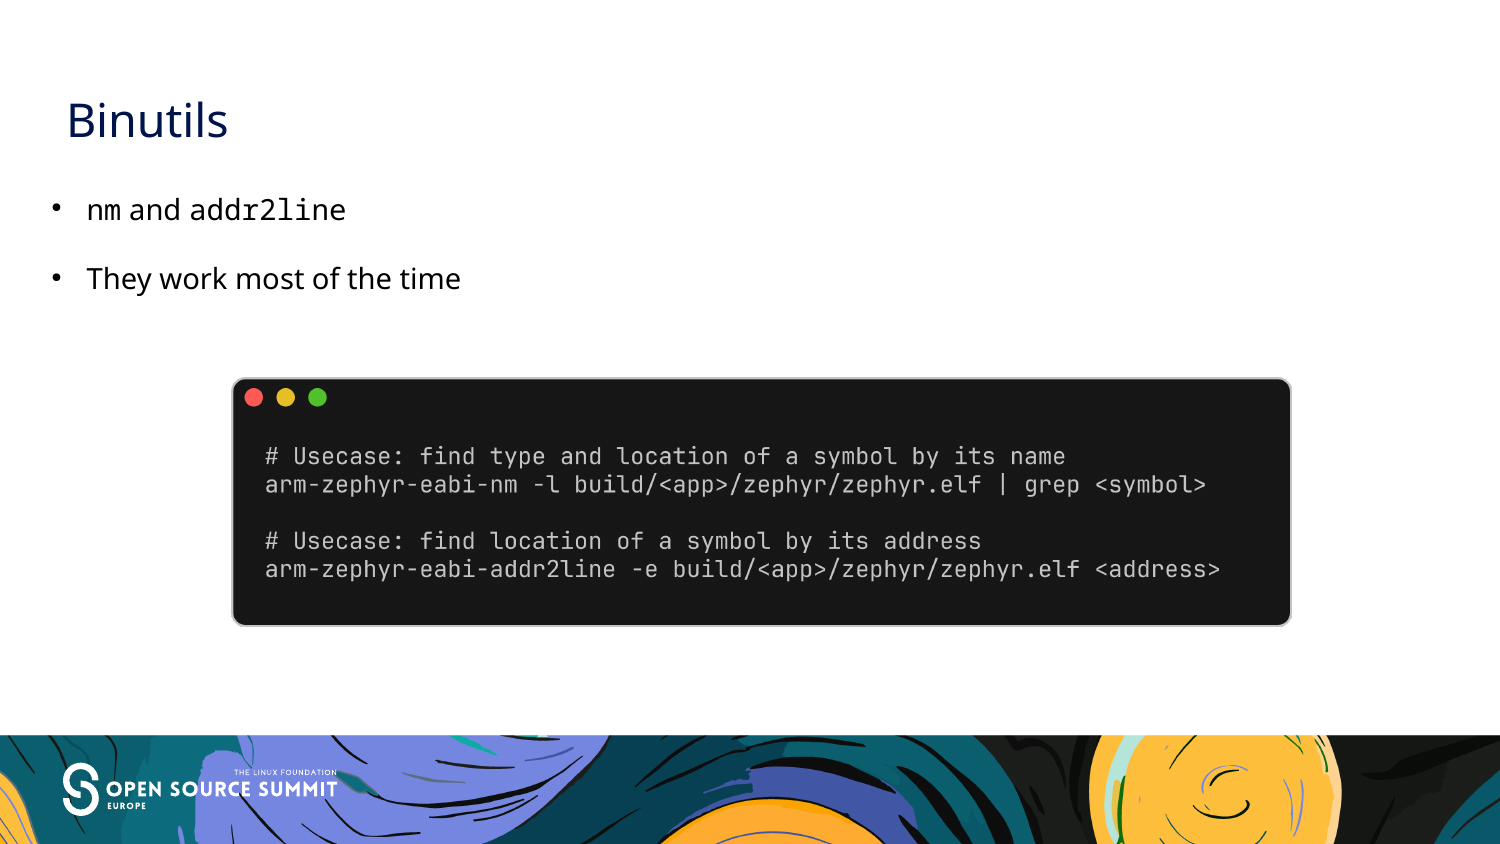

# Binutils
nm and addr2line
They work most of the time